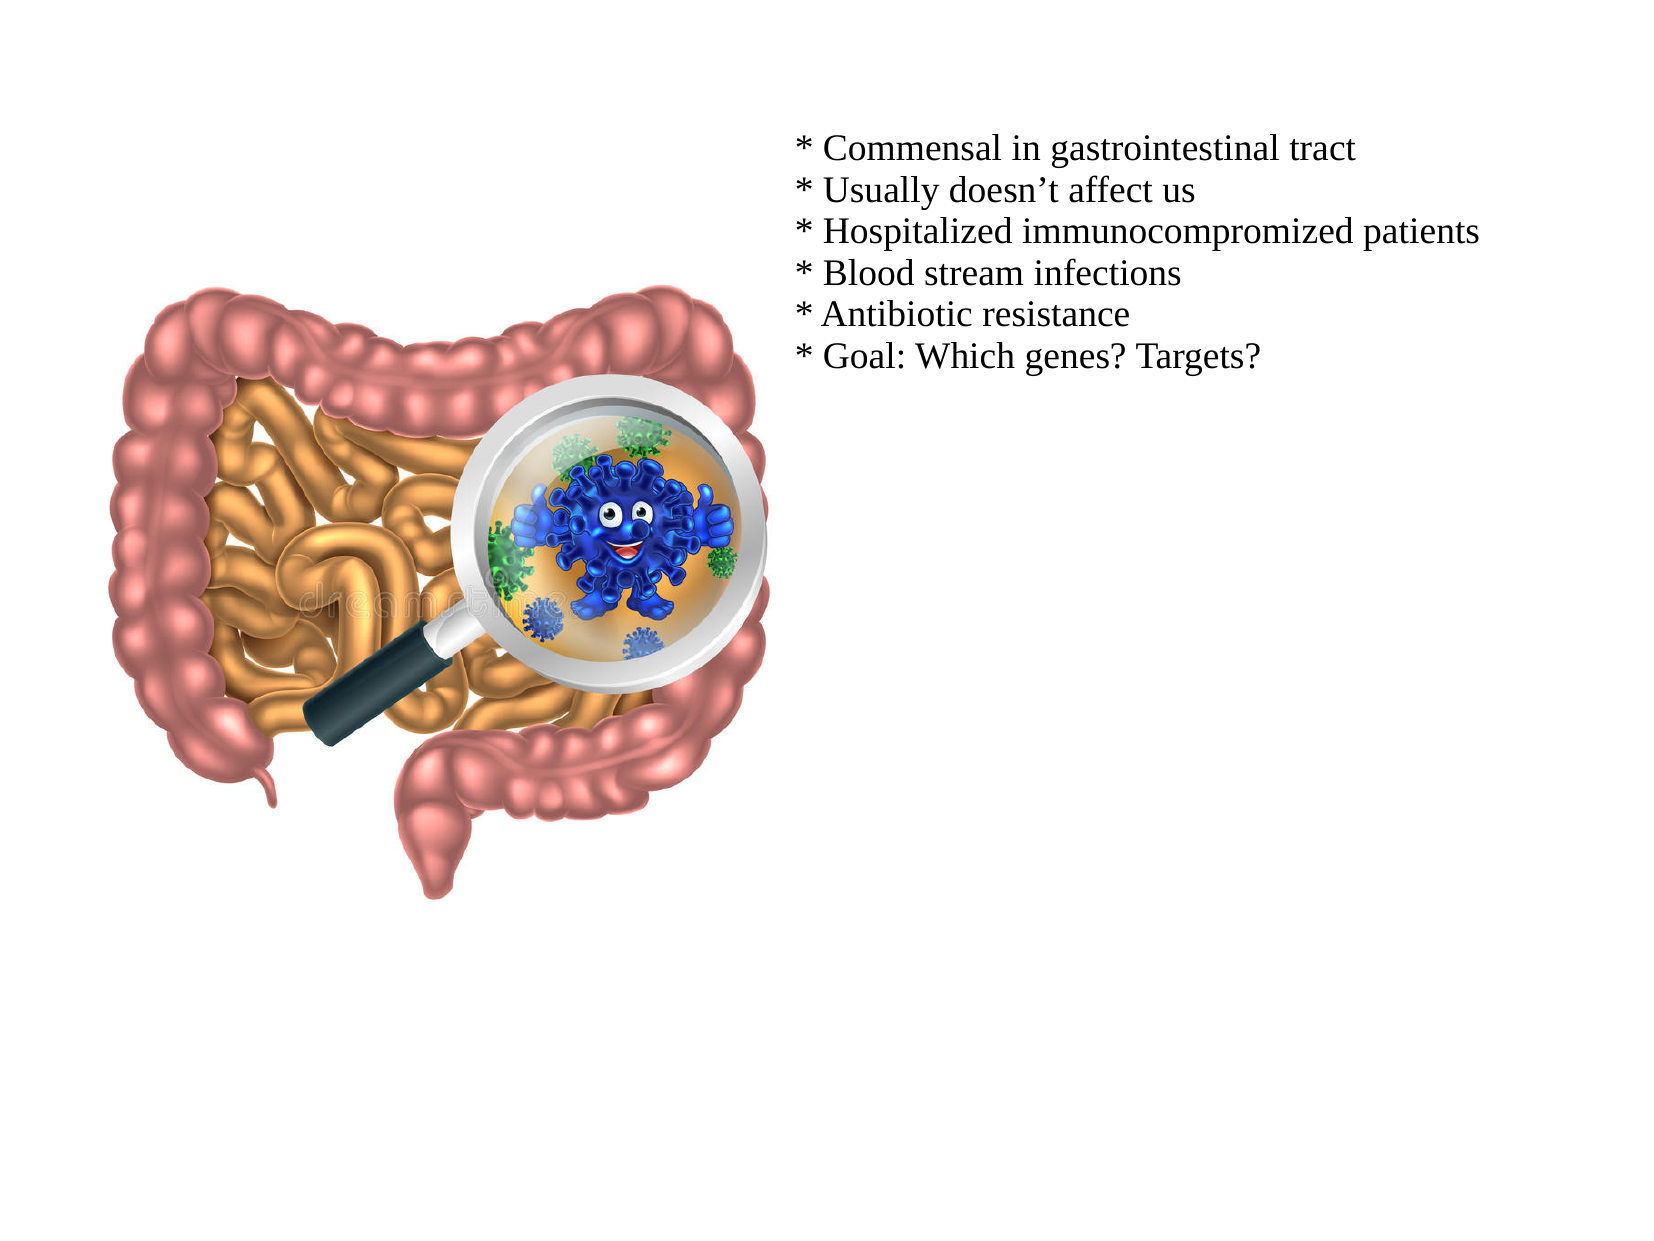

* Commensal in gastrointestinal tract
* Usually doesn’t affect us
* Hospitalized immunocompromized patients
* Blood stream infections
* Antibiotic resistance
* Goal: Which genes? Targets?